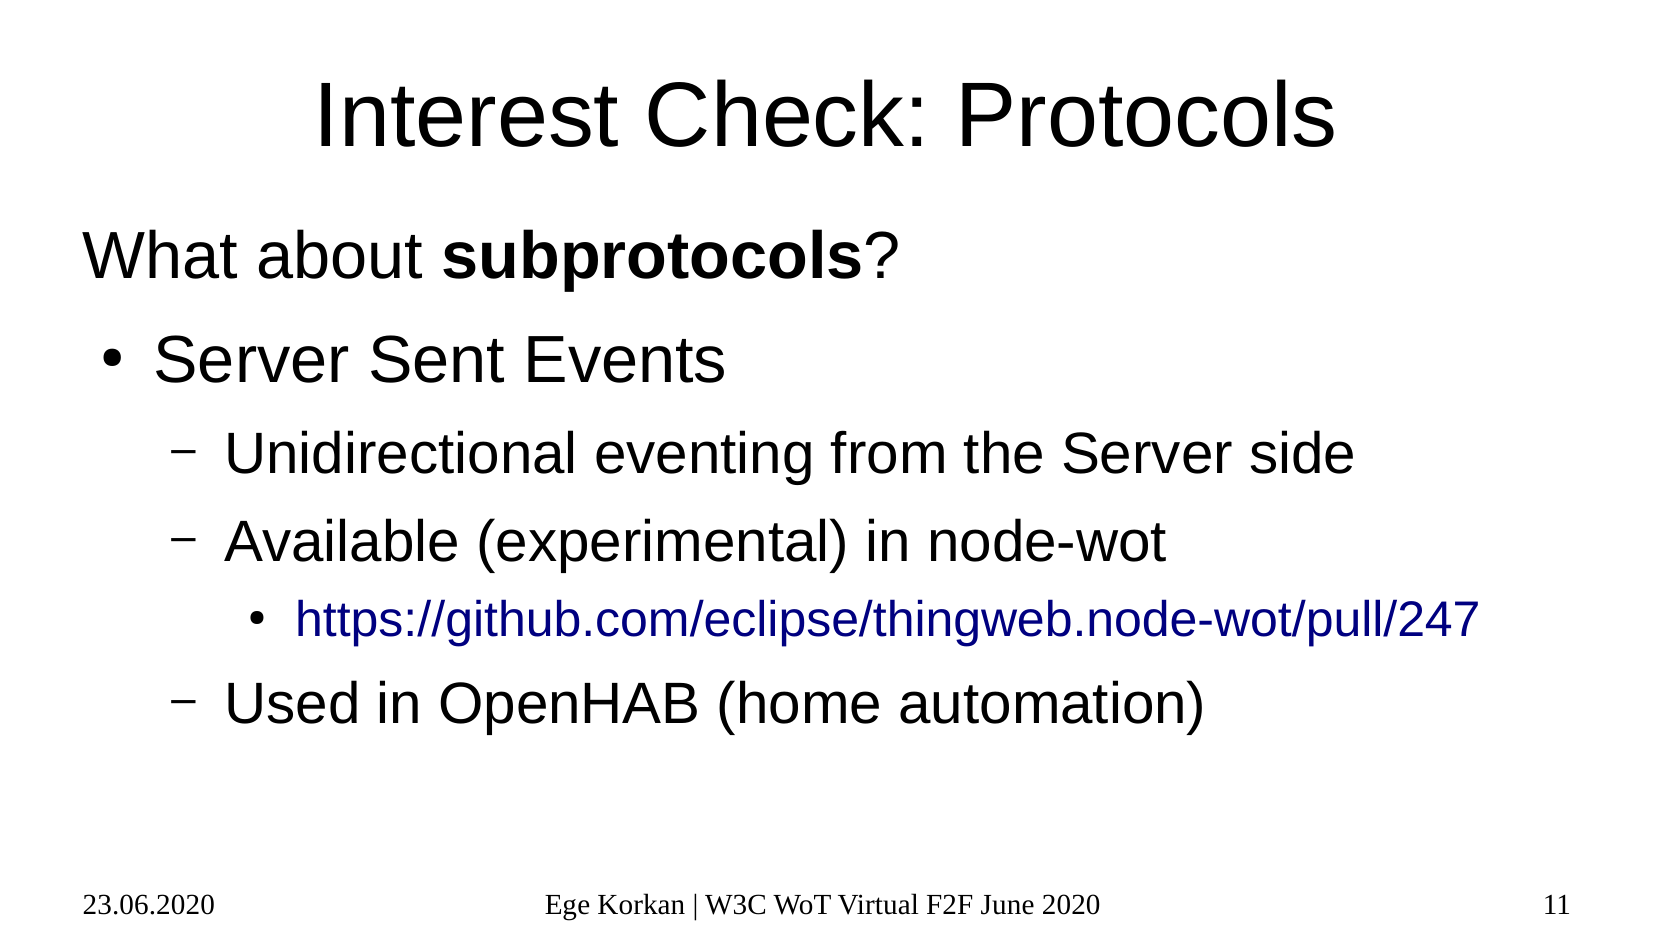

# Interest Check: Protocols
What about subprotocols?
Server Sent Events
Unidirectional eventing from the Server side
Available (experimental) in node-wot
https://github.com/eclipse/thingweb.node-wot/pull/247
Used in OpenHAB (home automation)
23.06.2020
Ege Korkan | W3C WoT Virtual F2F June 2020
11